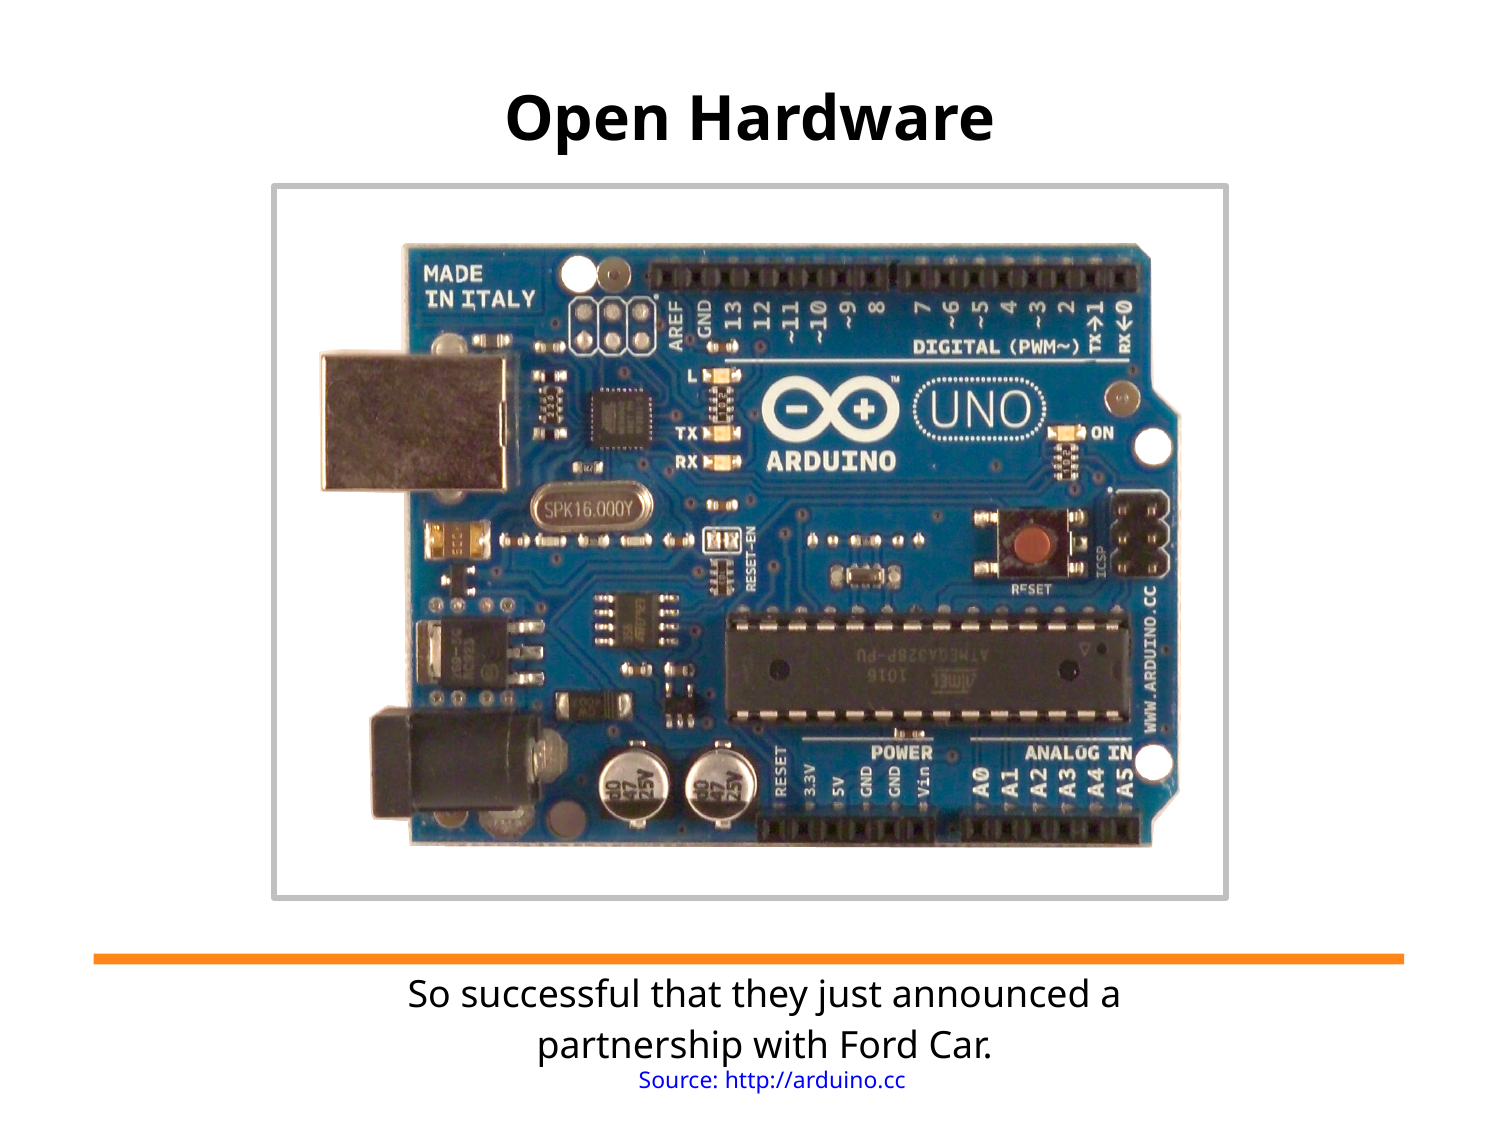

# Open Hardware
So successful that they just announced a partnership with Ford Car.
Source: http://arduino.cc